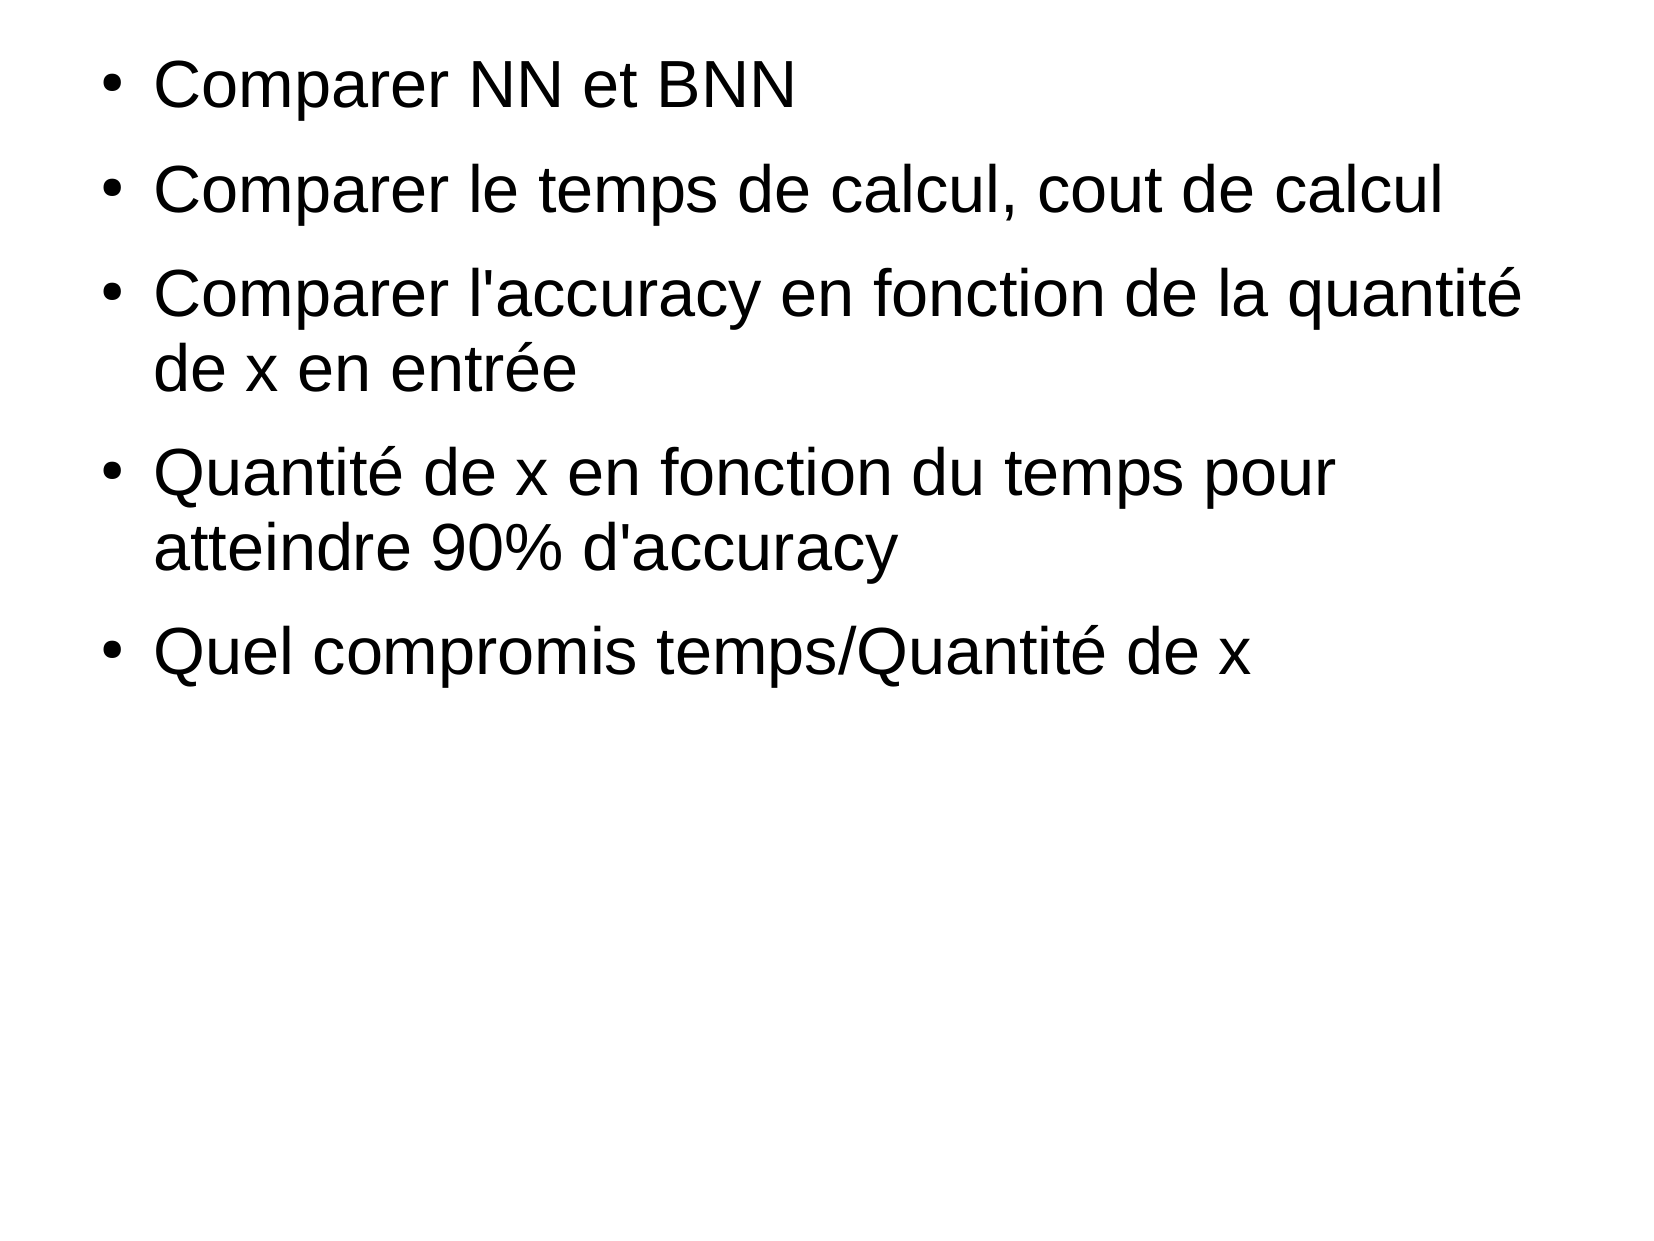

# Comparer NN et BNN
Comparer le temps de calcul, cout de calcul
Comparer l'accuracy en fonction de la quantité de x en entrée
Quantité de x en fonction du temps pour atteindre 90% d'accuracy
Quel compromis temps/Quantité de x